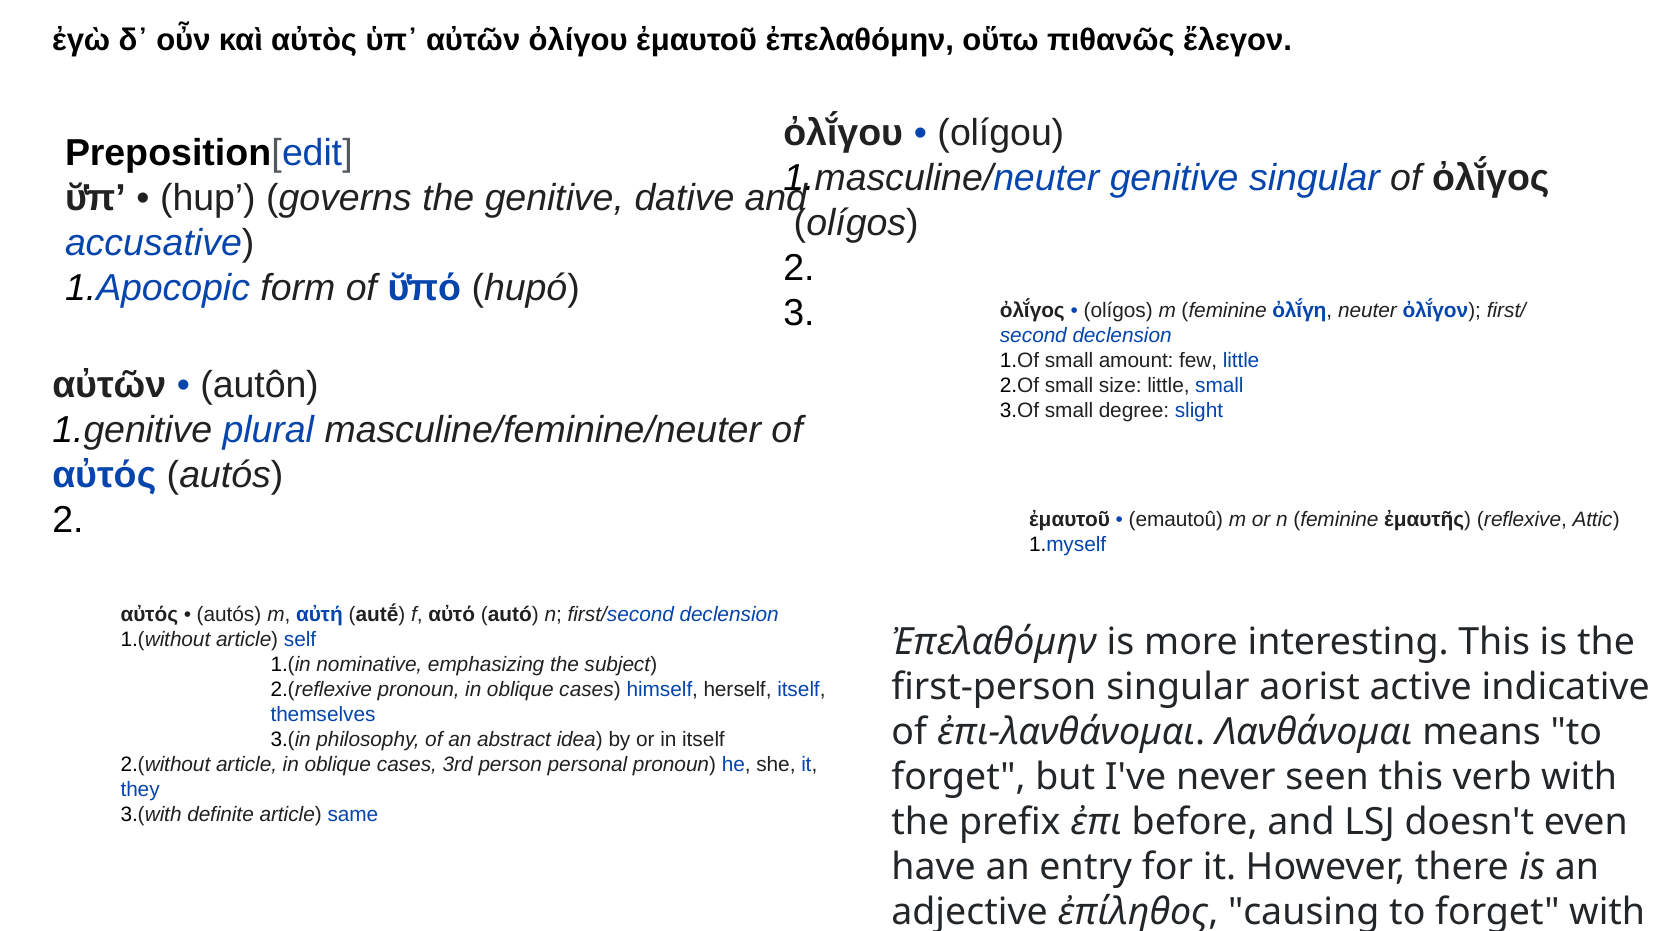

ἐγὼ δ᾽ οὖν καὶ αὐτὸς ὑπ᾽ αὐτῶν ὀλίγου ἐμαυτοῦ ἐπελαθόμην, οὕτω πιθανῶς ἔλεγον.
ὀλῐ́γου • (olígou)
masculine/neuter genitive singular of ὀλῐ́γος (olígos)
Preposition[edit]
ῠ̔π’ • (hup’) (governs the genitive, dative and accusative)
Apocopic form of ῠ̔πό (hupó)
ὀλῐ́γος • (olígos) m (feminine ὀλῐ́γη, neuter ὀλῐ́γον); first/second declension
Of small amount: few, little
Of small size: little, small
Of small degree: slight
αὐτῶν • (autôn)
genitive plural masculine/feminine/neuter of αὐτός (autós)
ἐμαυτοῦ • (emautoû) m or n (feminine ἐμαυτῆς) (reflexive, Attic)
myself
αὐτός • (autós) m, αὐτή (autḗ) f, αὐτό (autó) n; first/second declension
(without article) self
(in nominative, emphasizing the subject)
(reflexive pronoun, in oblique cases) himself, herself, itself, themselves
(in philosophy, of an abstract idea) by or in itself
(without article, in oblique cases, 3rd person personal pronoun) he, she, it, they
(with definite article) same
Ἐπελαθόμην is more interesting. This is the first-person singular aorist active indicative of ἐπι-λανθάνομαι. Λανθάνομαι means "to forget", but I've never seen this verb with the prefix ἐπι before, and LSJ doesn't even have an entry for it. However, there is an adjective ἐπίληθος, "causing to forget" with a genitive object (compare Λήθη). So the prefix doesn't seem to change the meaning significantly, and seems to just be intensive.
So I would translate this literally as "I really forgot myself", or more idiomatically "I really forgot who I was".
(PS: while the active λανθάνω does mean "to escape the notice of", the middle λανθάνομαι has the different meaning of "forget" in Classical times.)
ῠ̔πό • (hupó) (governs the genitive, dative and accusative)
(+ genitive)
(of place) from underneath quotations ▼
under, beneath quotations ▼
(of cause or agency) by, through quotations ▼
(in pregnant phrases) of immediate acts of an agent, as well as further results quotations ▼
(in Herodotus and Attic, of things as well as persons) quotations ▼
denoting the attendant or accompanying circumstances quotations ▼
(of accompanying music) to give the time quotations ▼
(+ dative)
(of place or position) under, near quotations ▼
(of agency) under, through, by quotations ▼
expressing subjection or dependence quotations ▼
of logical subordination quotations ▼
of attendant circumstances quotations ▼
(+ accusative)
(of place) to express motion towards and under quotations ▼
of position or extension quotations ▼
of logical subordination quotations ▼
of subjection, control quotations ▼
(of time) just after quotations ▼
of accompaniment quotations ▼
to a certain degree